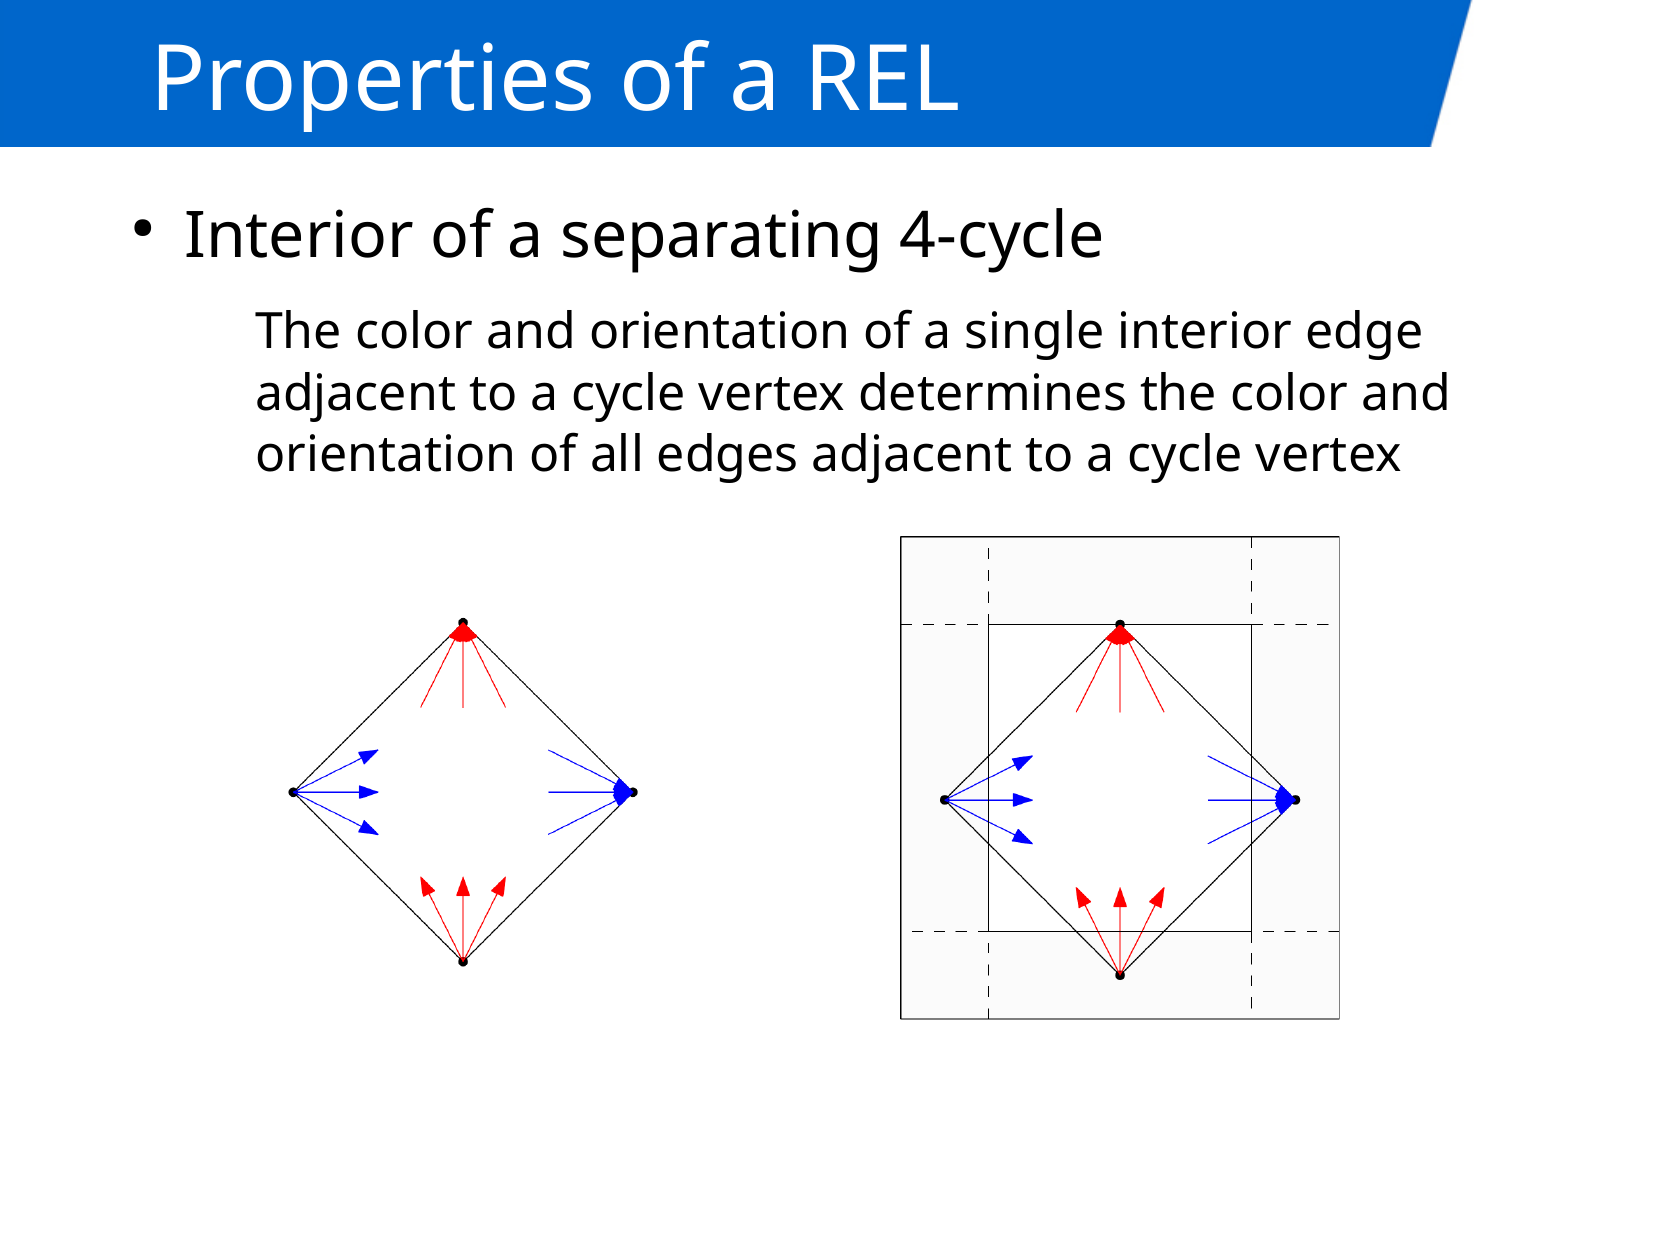

# Properties of a REL
Interior of a separating 4-cycle
The color and orientation of a single interior edge adjacent to a cycle vertex determines the color and orientation of all edges adjacent to a cycle vertex